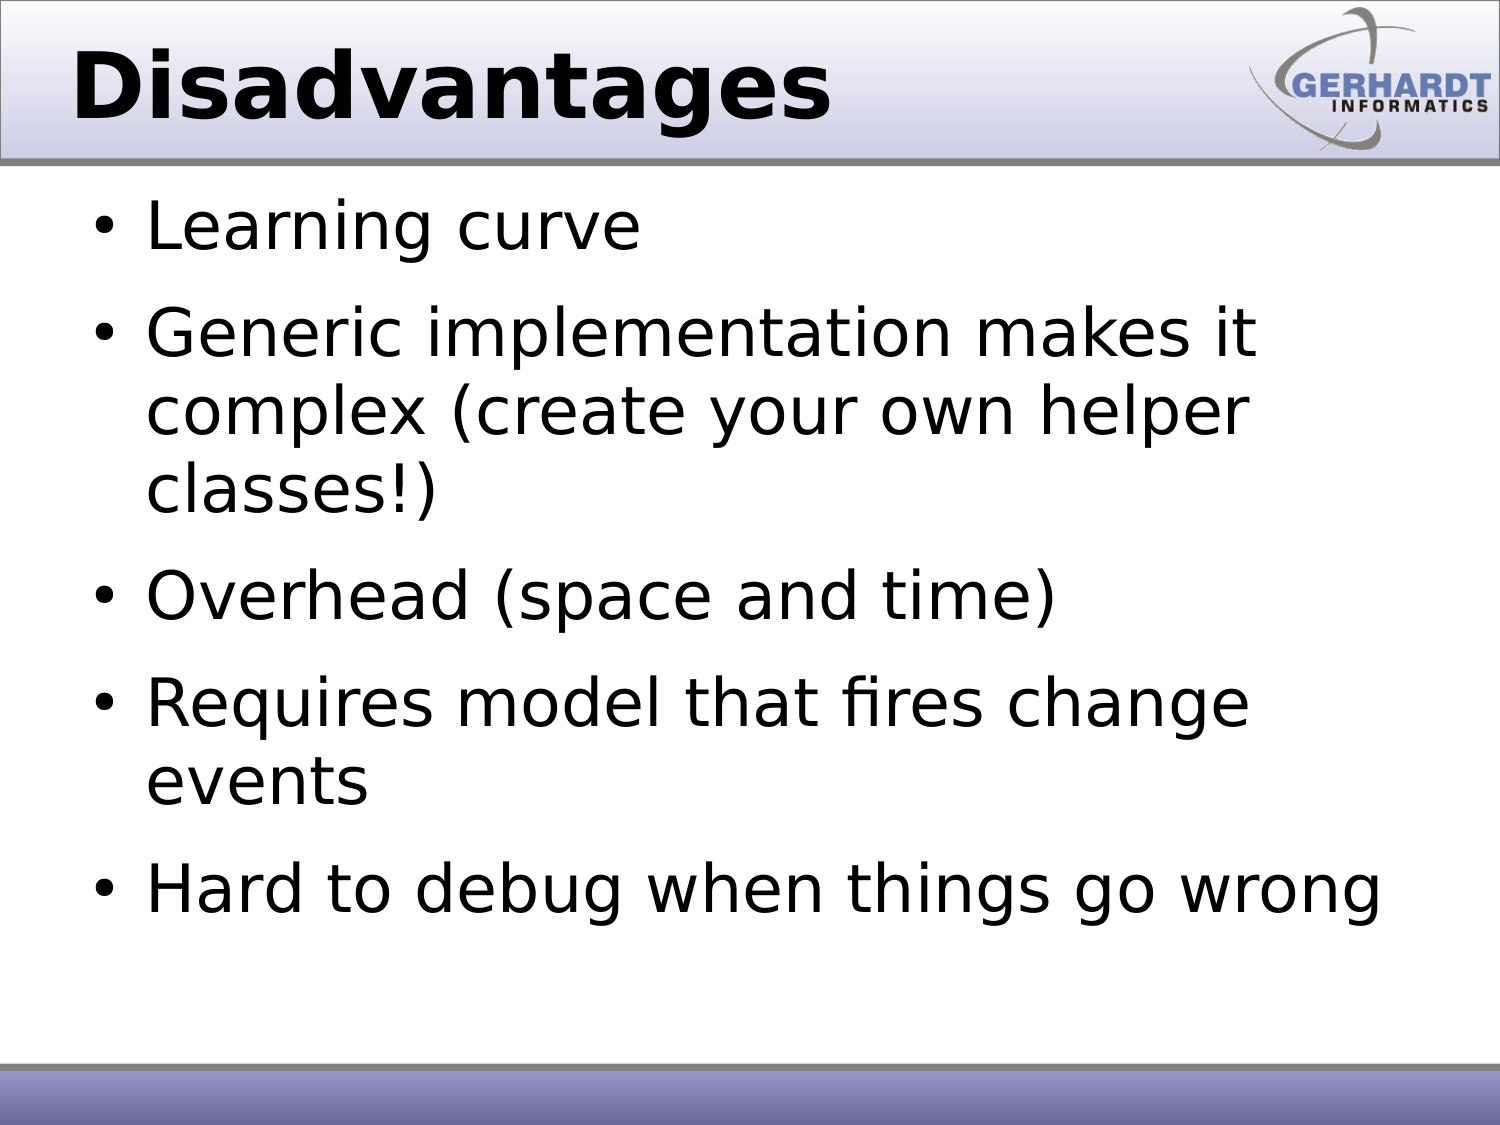

# Disadvantages
Learning curve
Generic implementation makes it complex (create your own helper classes!)
Overhead (space and time)
Requires model that fires change events
Hard to debug when things go wrong